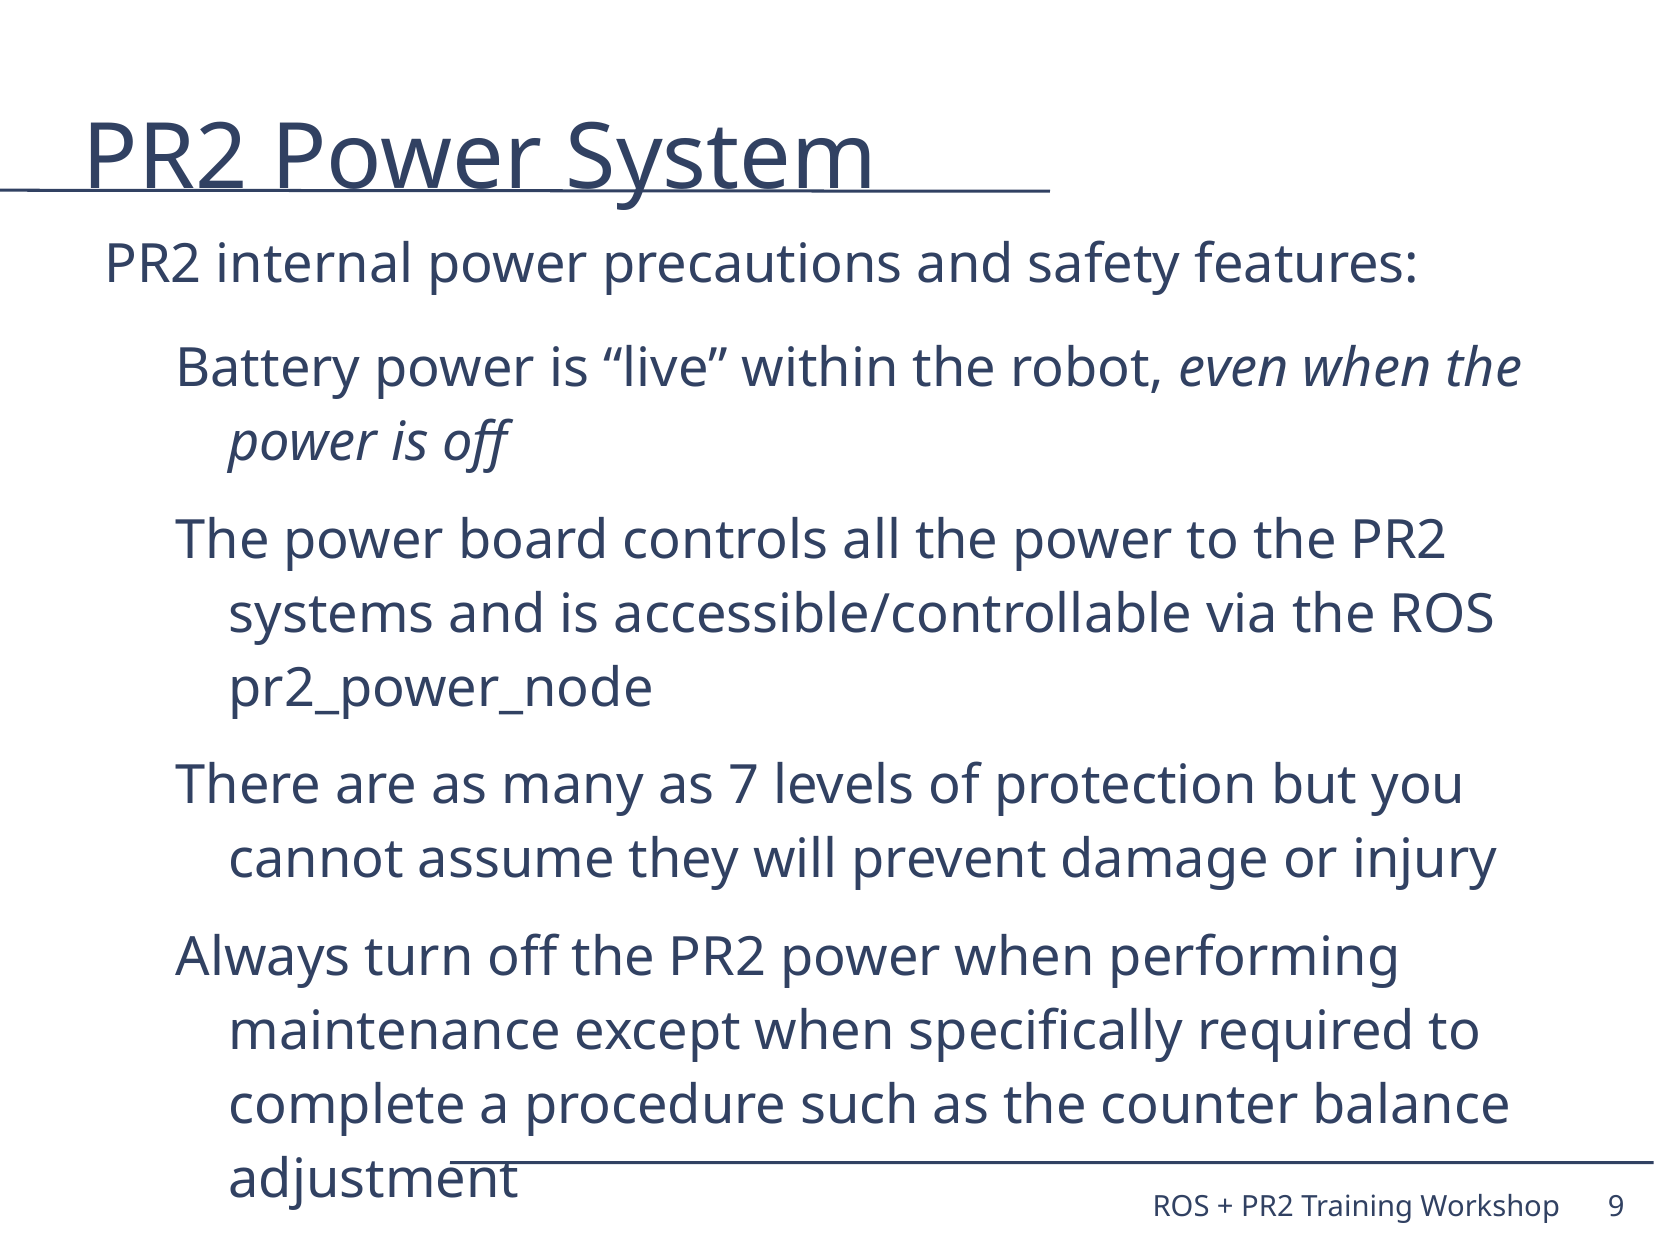

# PR2 Power System
PR2 internal power precautions and safety features:
Battery power is “live” within the robot, even when the power is off
The power board controls all the power to the PR2 systems and is accessible/controllable via the ROS pr2_power_node
There are as many as 7 levels of protection but you cannot assume they will prevent damage or injury
Always turn off the PR2 power when performing maintenance except when specifically required to complete a procedure such as the counter balance adjustment